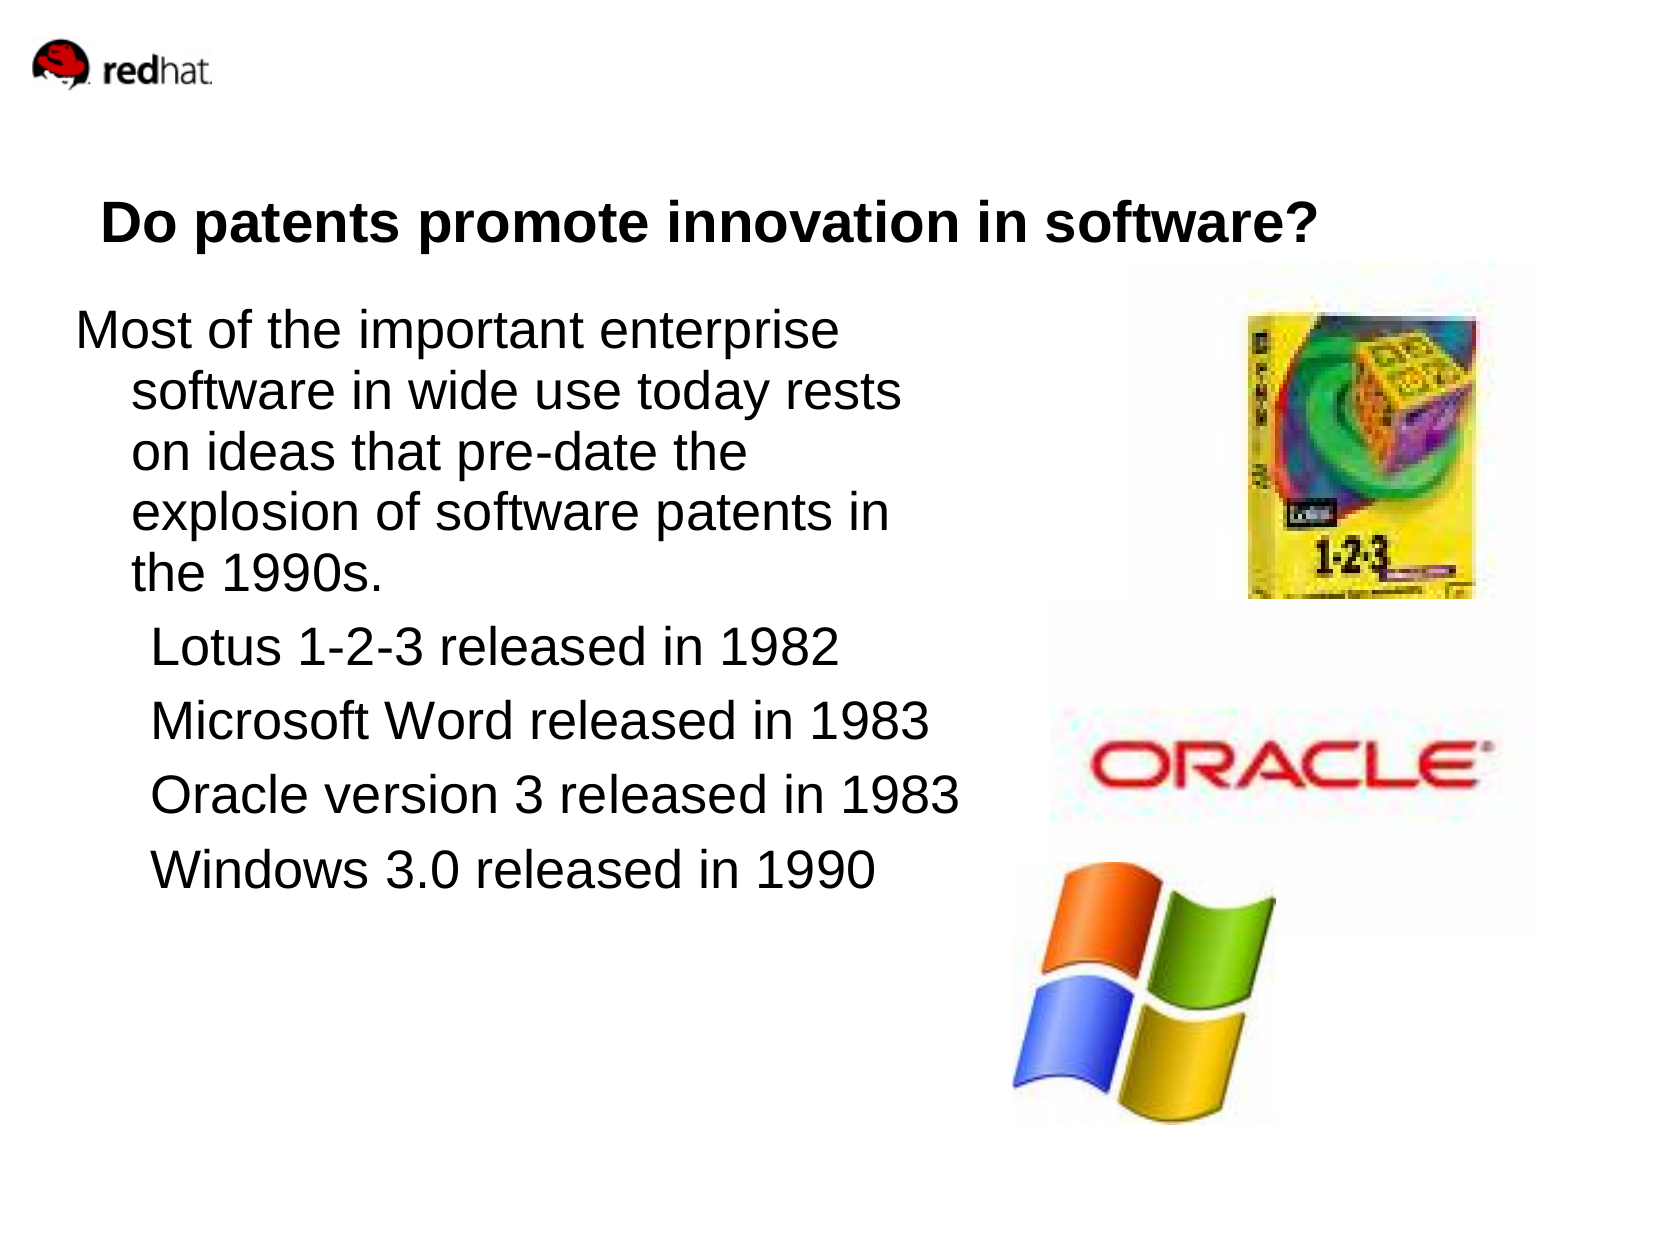

# Do patents promote innovation in software?
Most of the important enterprise software in wide use today rests on ideas that pre-date the explosion of software patents in the 1990s.
Lotus 1-2-3 released in 1982
Microsoft Word released in 1983
Oracle version 3 released in 1983
Windows 3.0 released in 1990